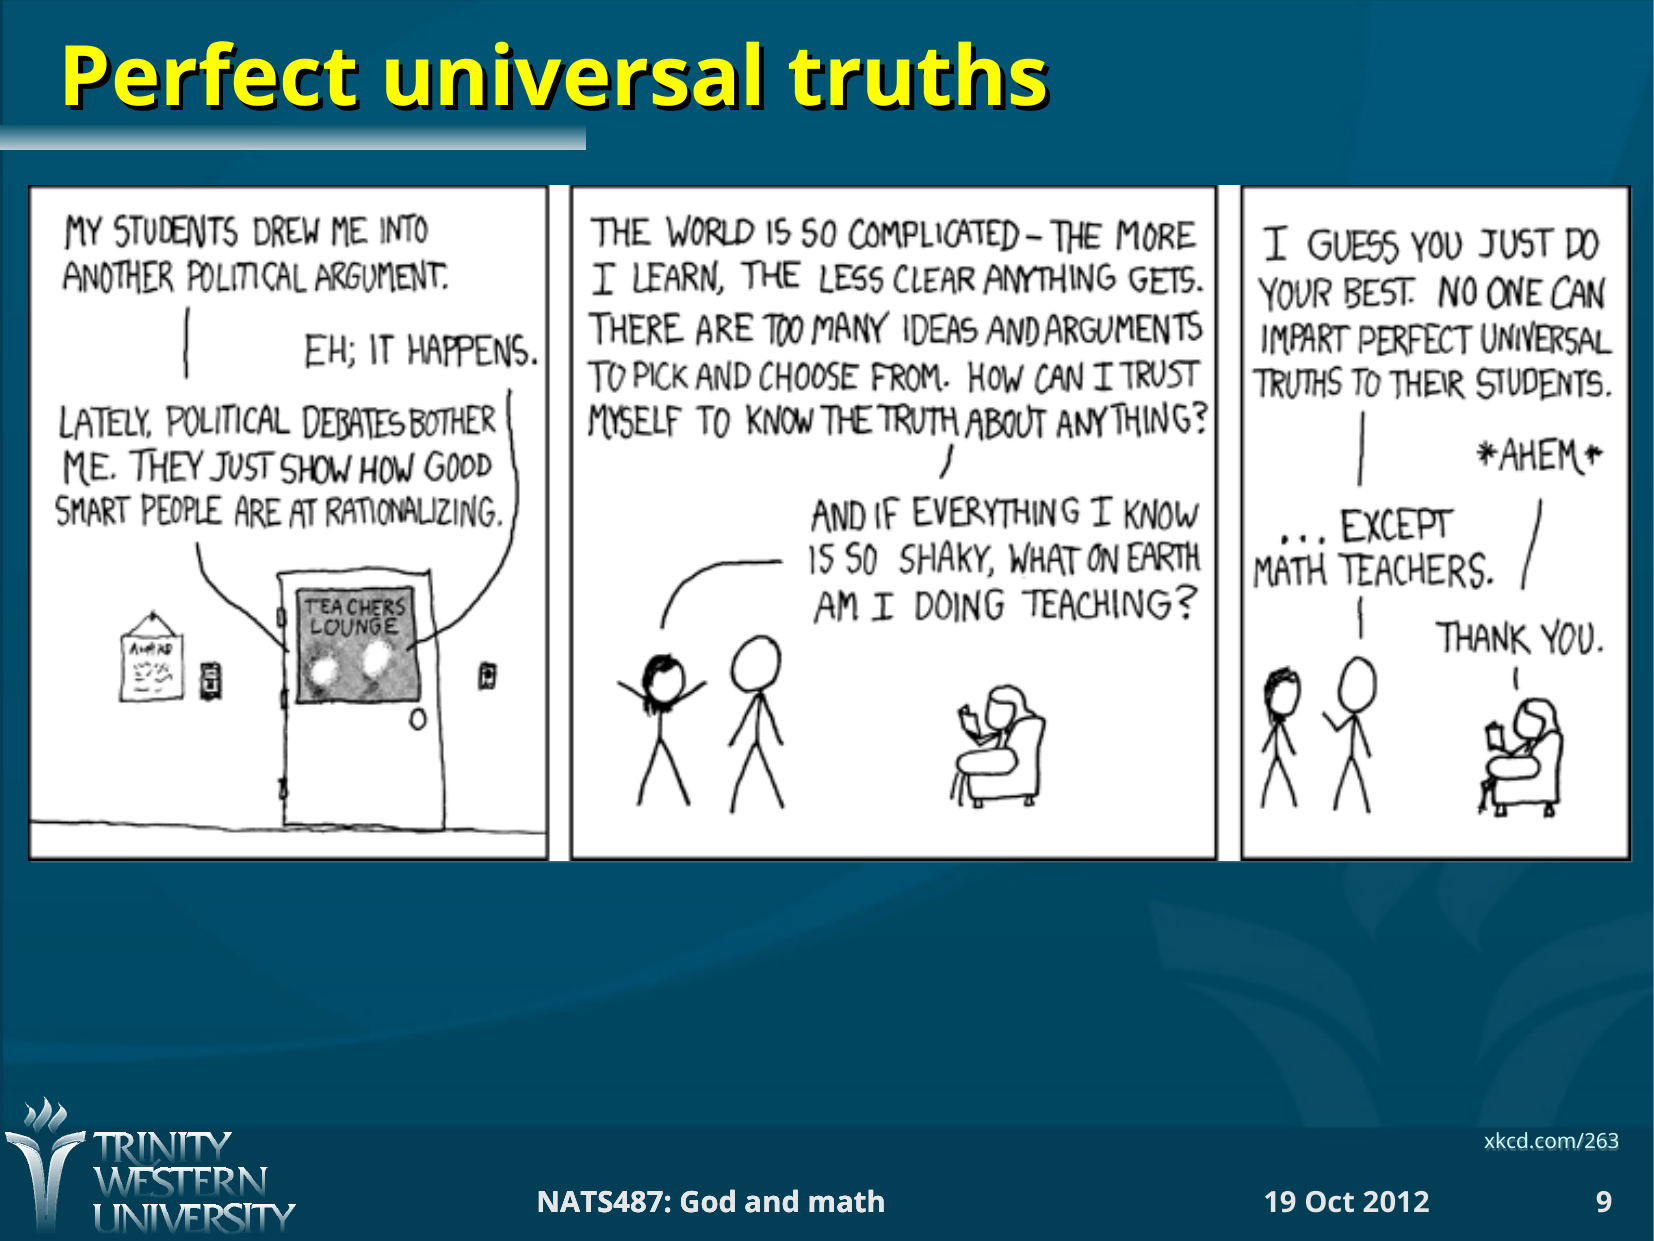

# Perfect universal truths
xkcd.com/263
NATS487: God and math
19 Oct 2012
9